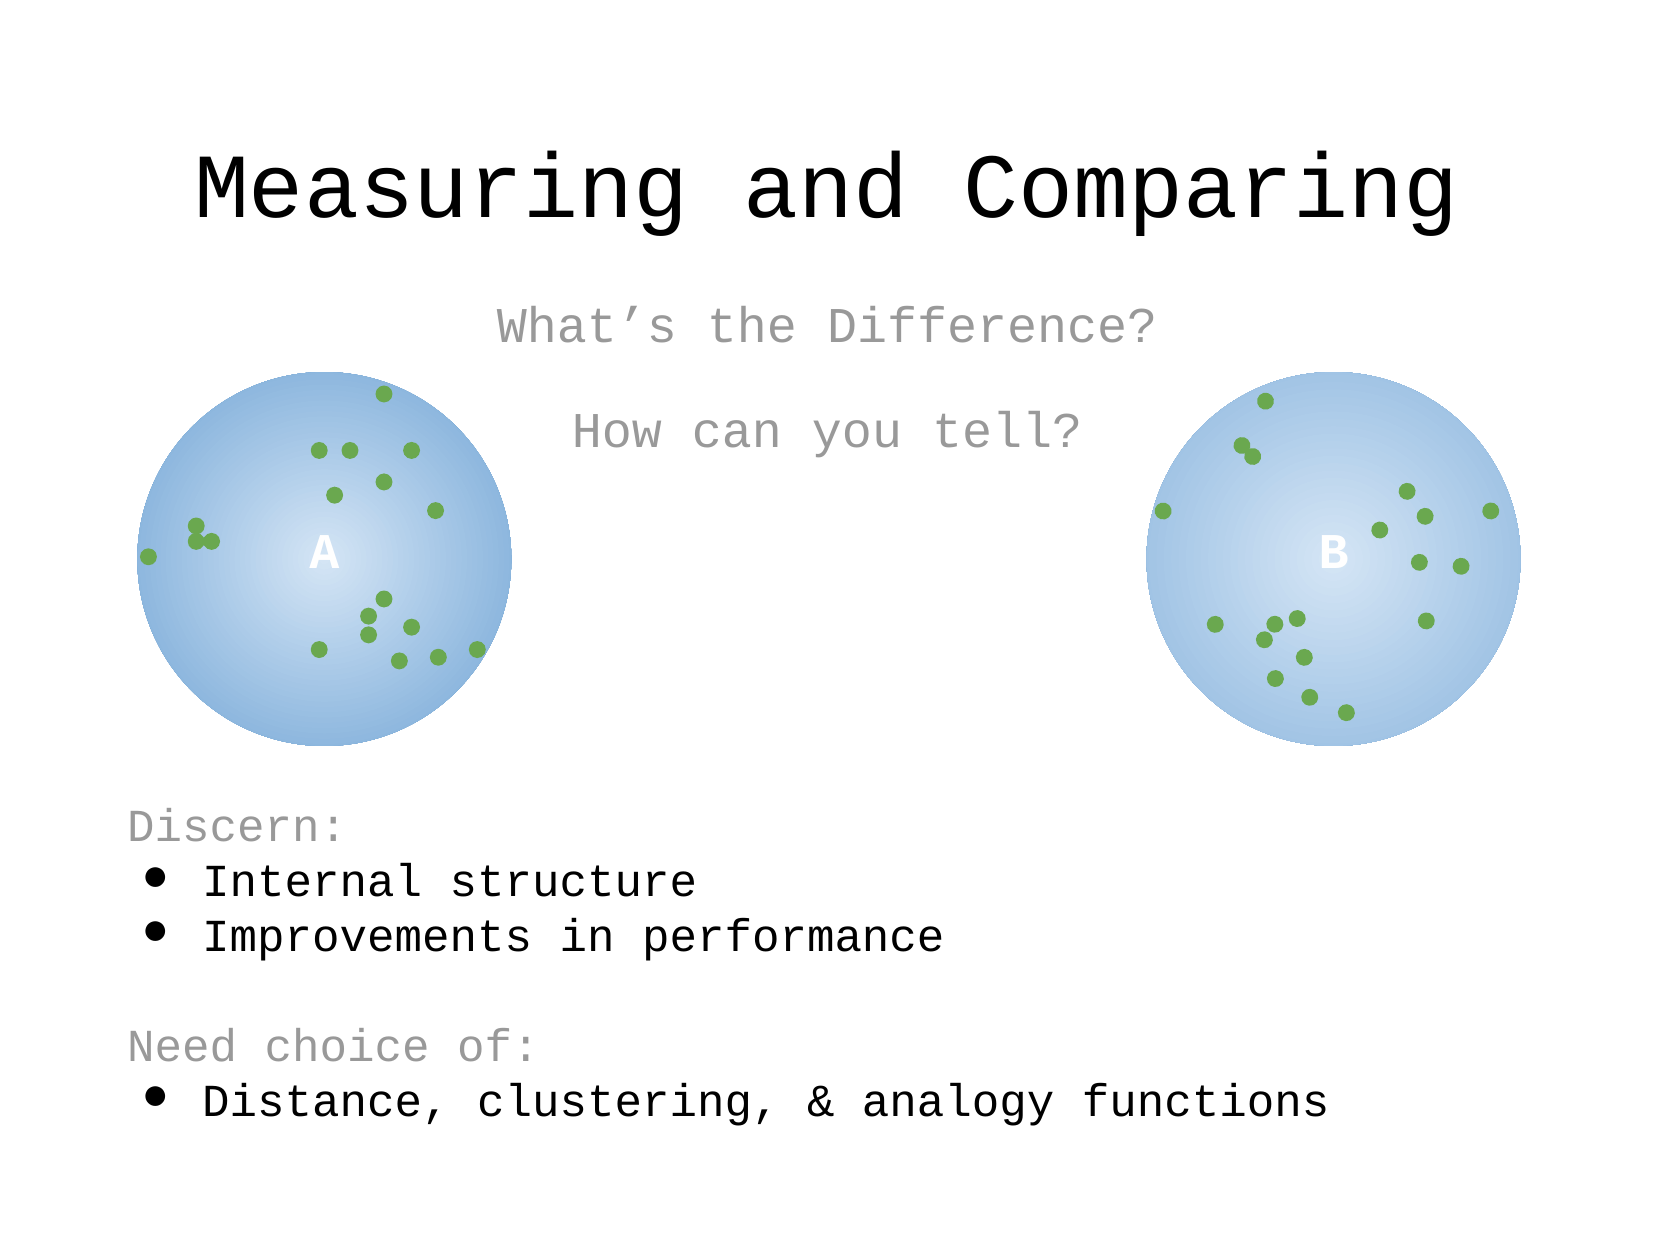

Measuring and Comparing
What’s the Difference?
How can you tell?
A
B
Discern:
Internal structure
Improvements in performance
Need choice of:
Distance, clustering, & analogy functions